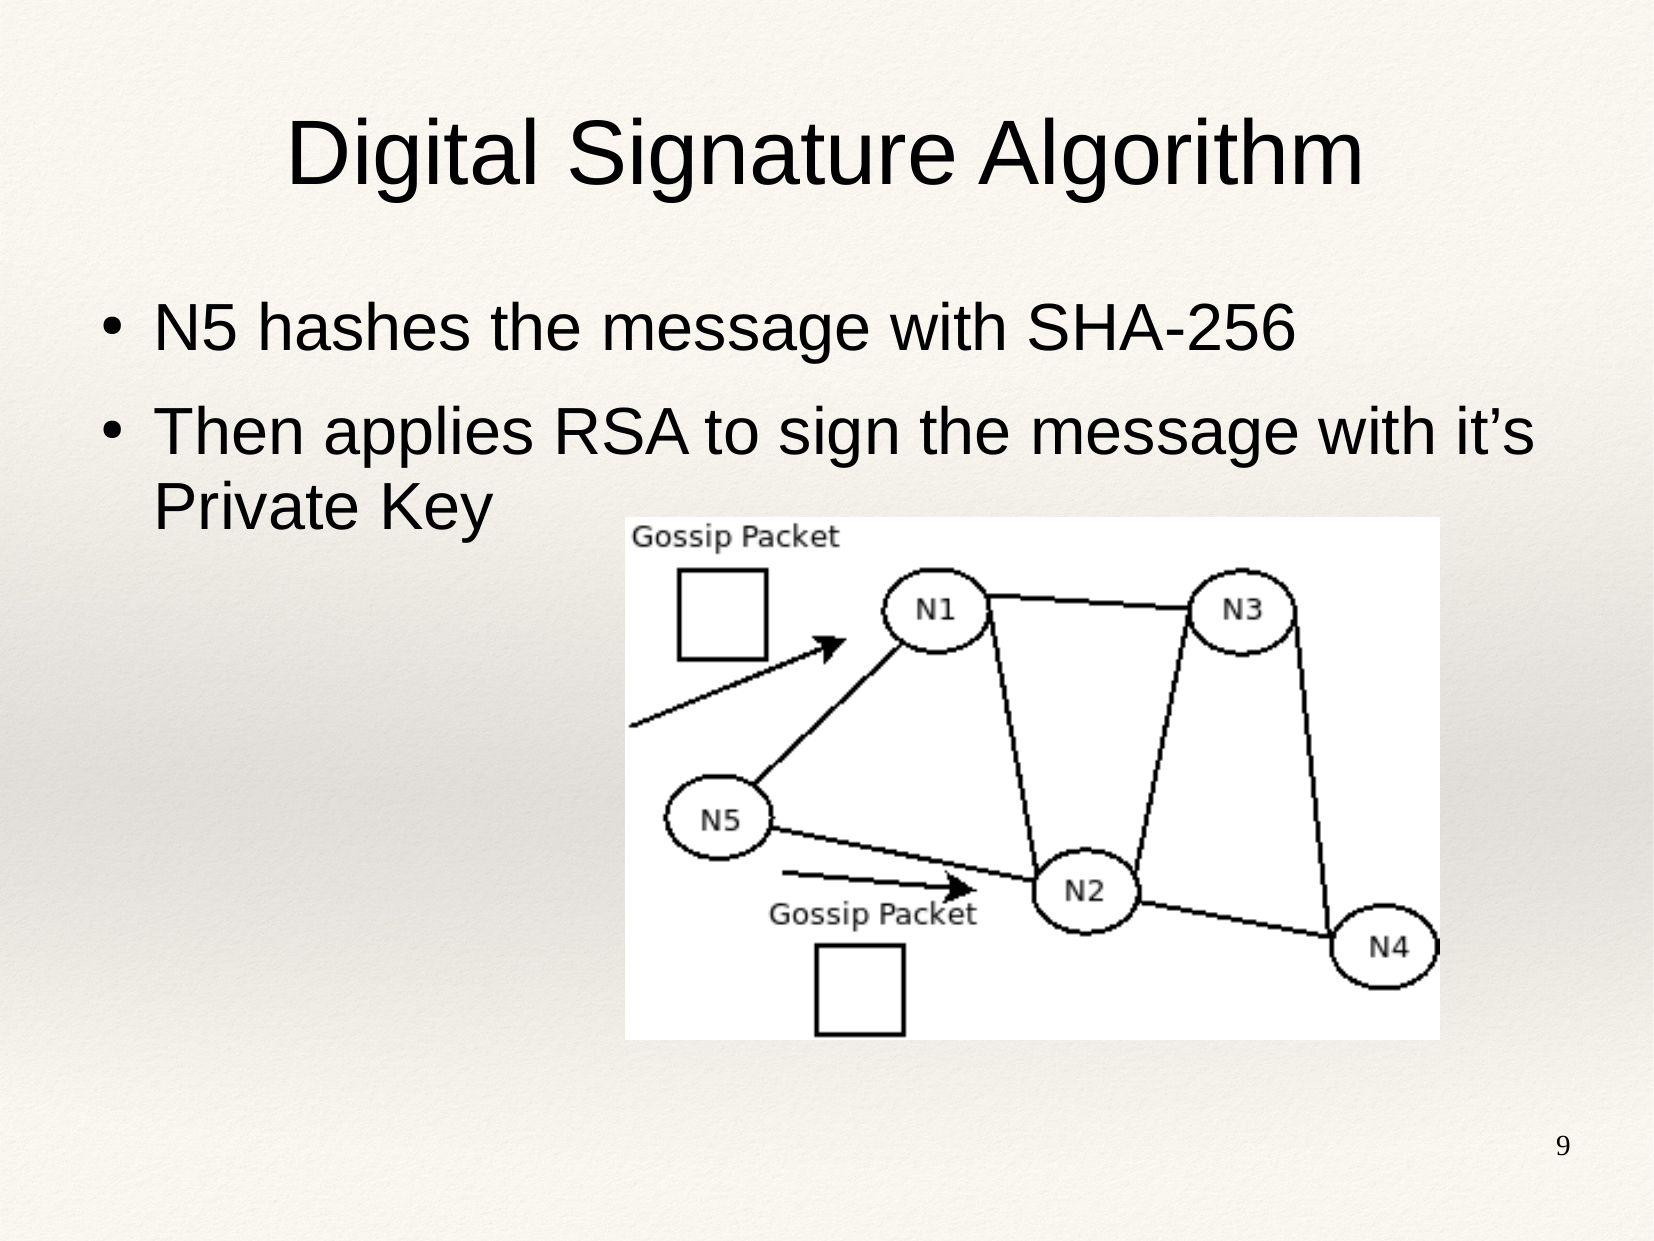

# Digital Signature Algorithm
N5 hashes the message with SHA-256
Then applies RSA to sign the message with it’s Private Key
9